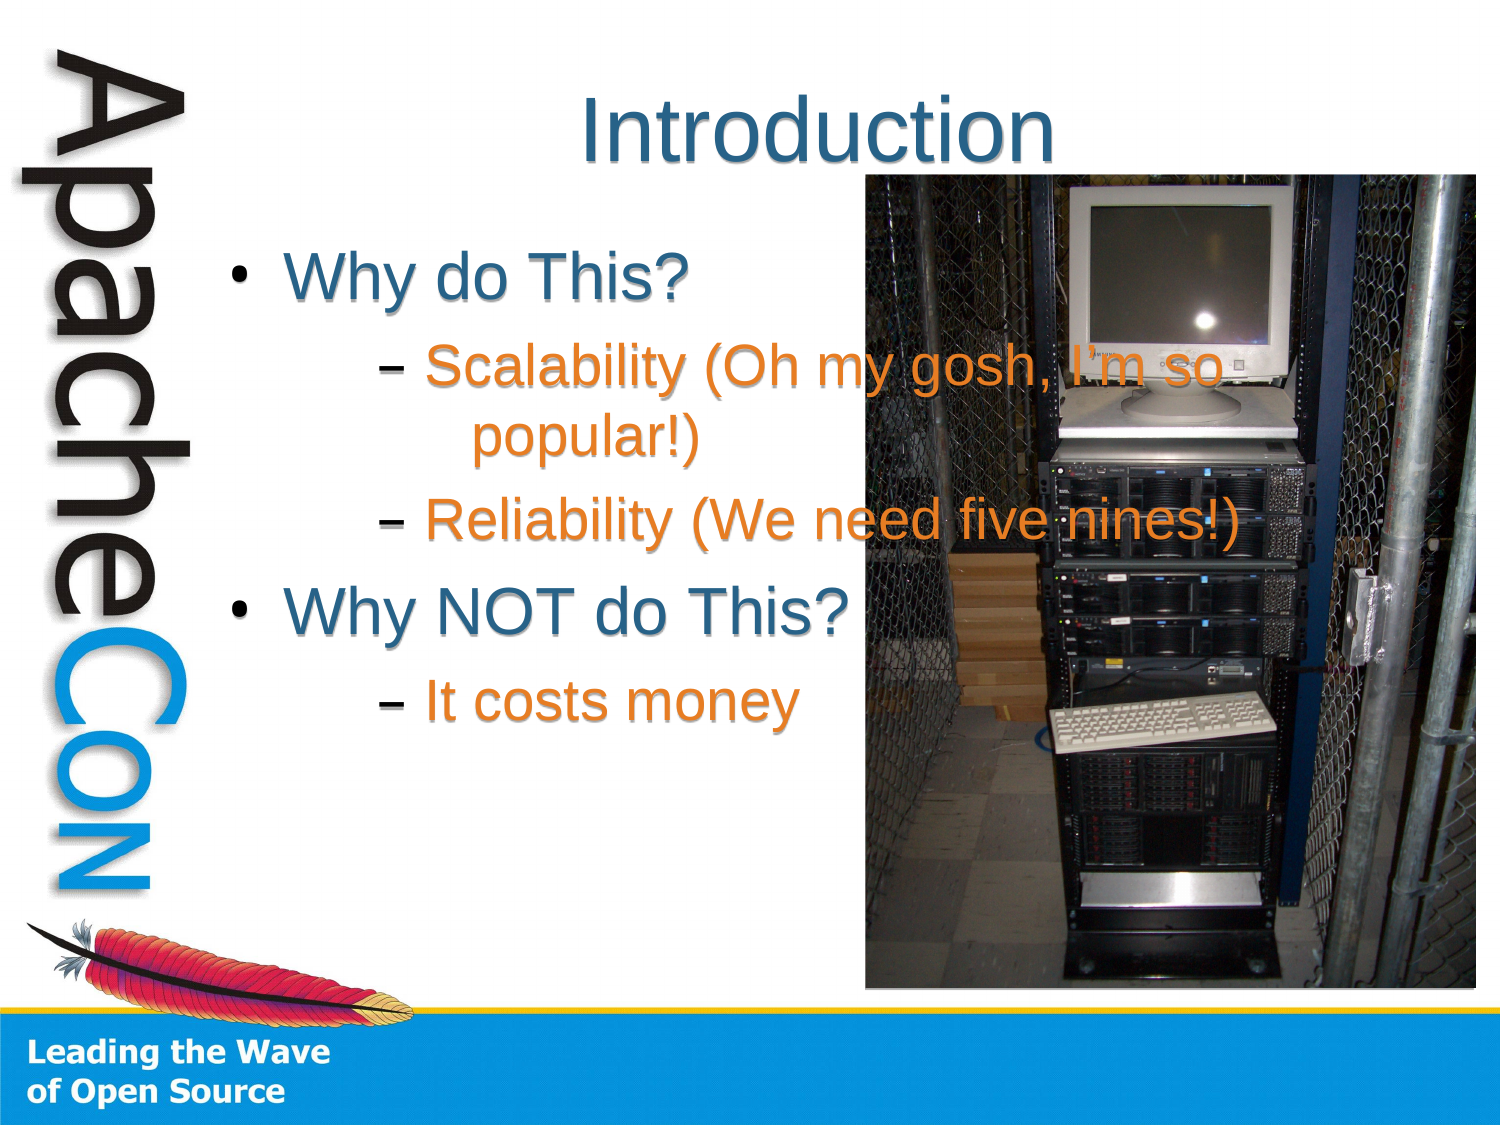

# Introduction
Why do This?
Scalability (Oh my gosh, I’m so popular!)
Reliability (We need five nines!)
Why NOT do This?
It costs money